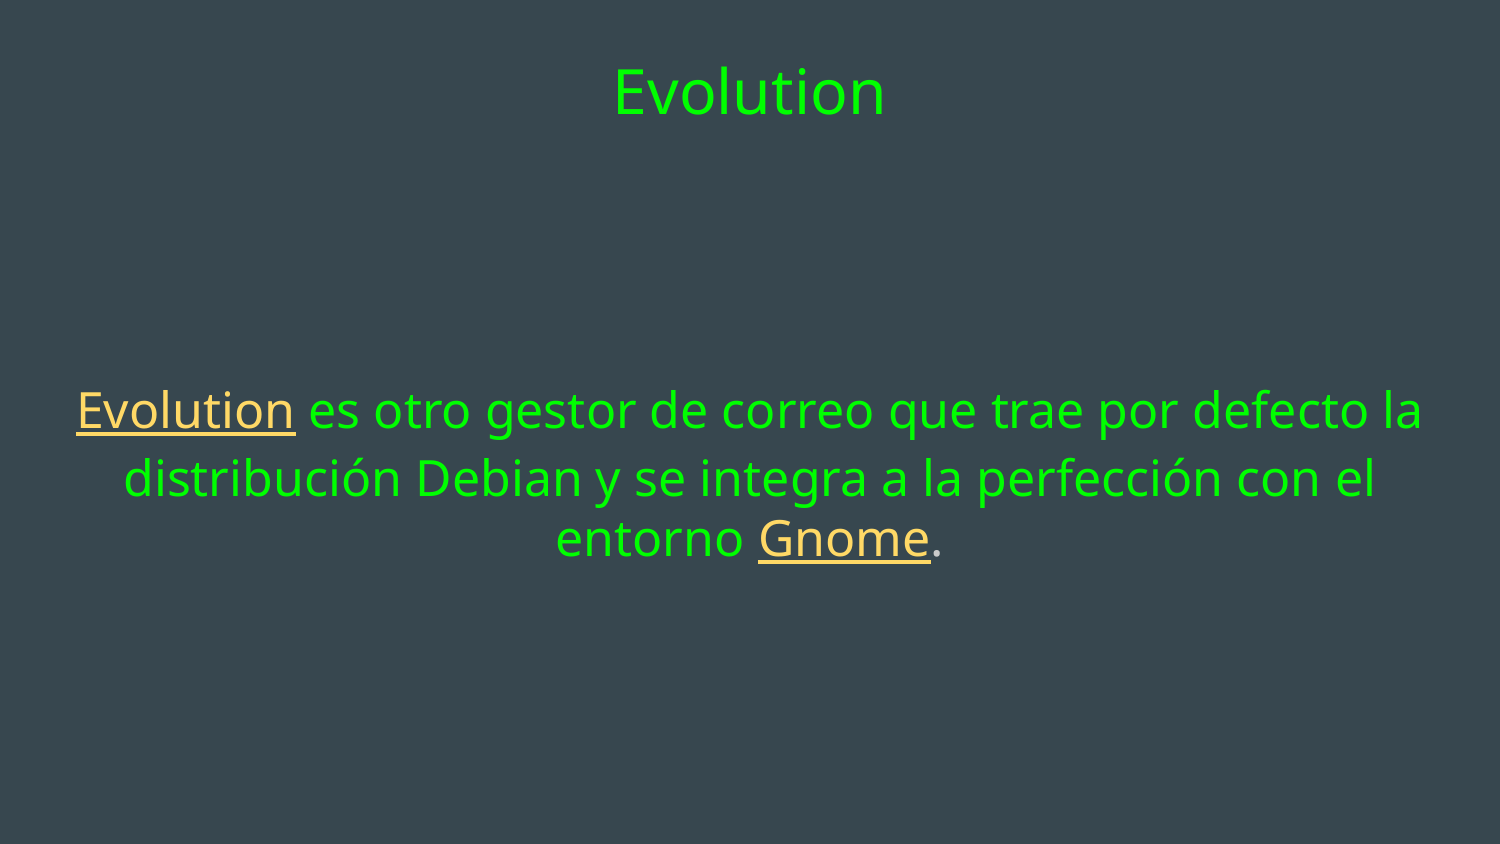

# Evolution
Evolution es otro gestor de correo que trae por defecto la distribución Debian y se integra a la perfección con el entorno Gnome.